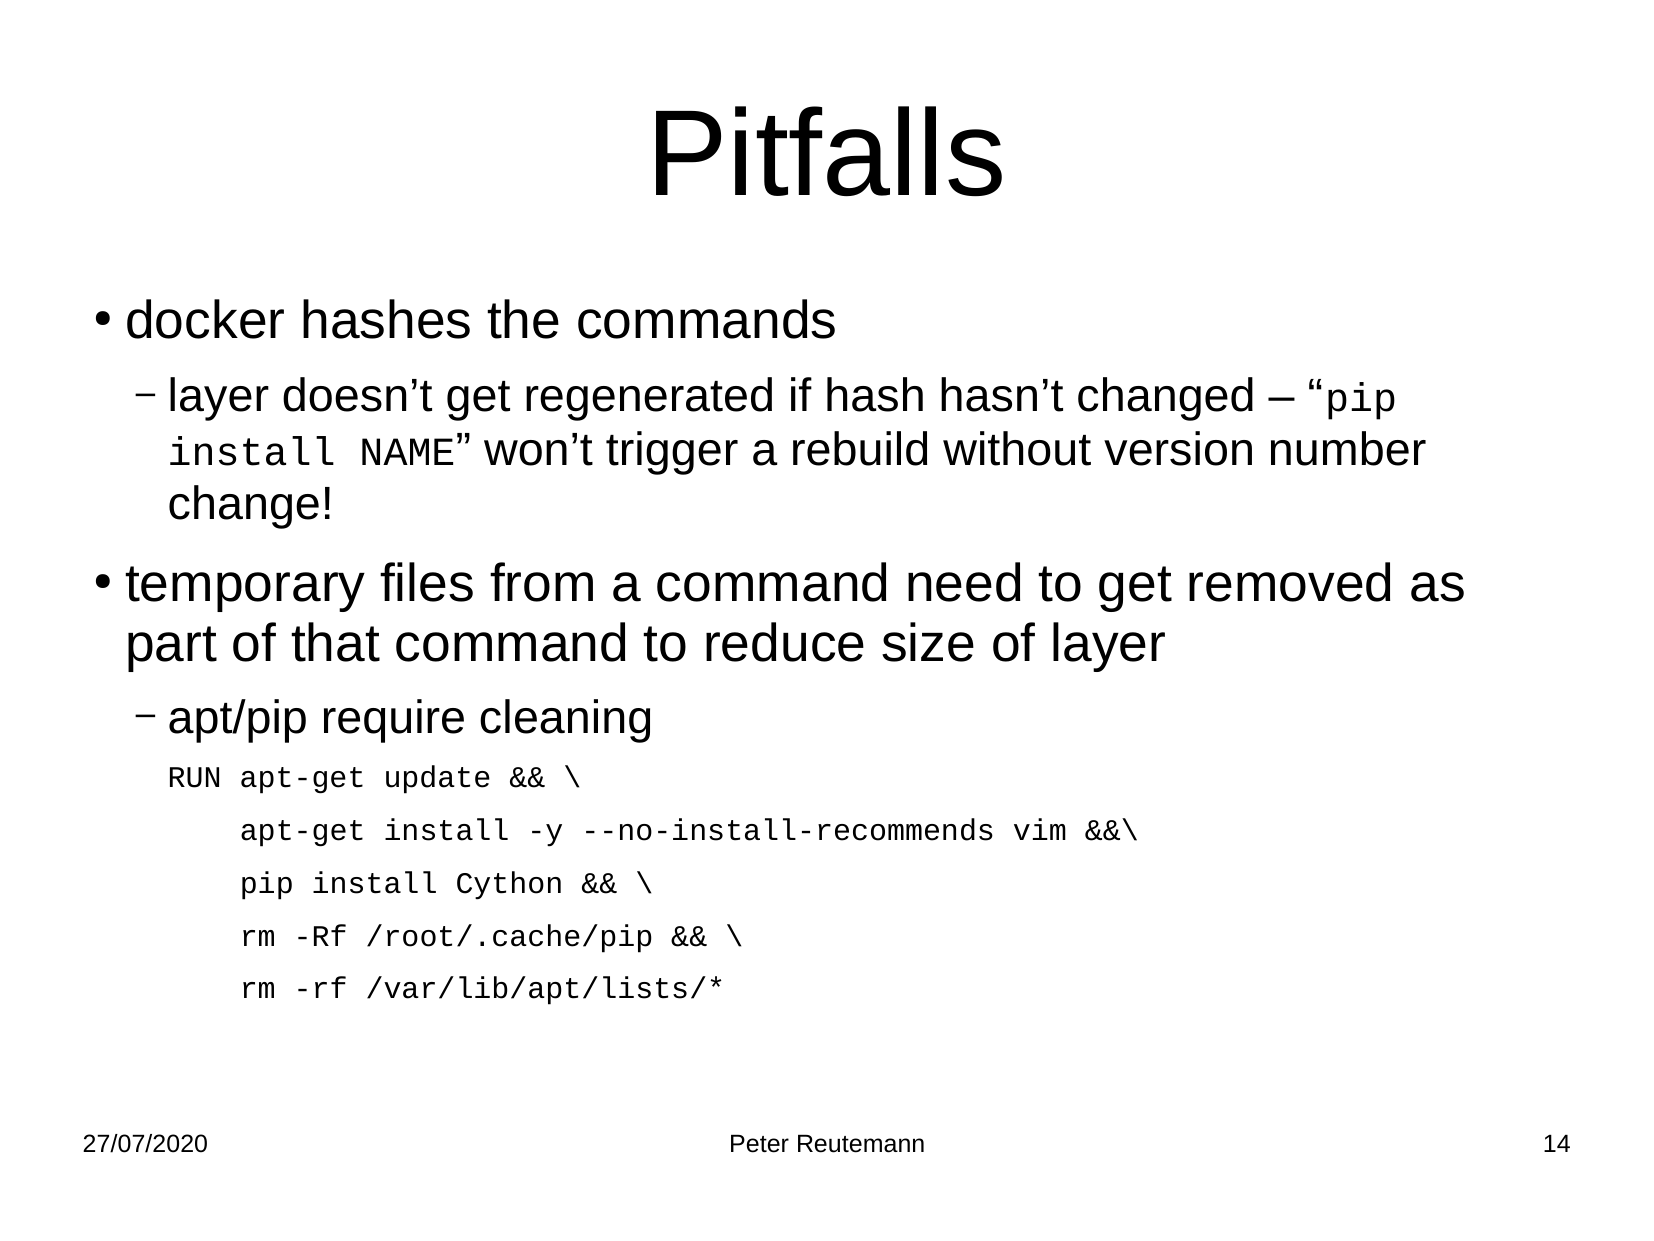

# Pitfalls
docker hashes the commands
layer doesn’t get regenerated if hash hasn’t changed – “pip install NAME” won’t trigger a rebuild without version number change!
temporary files from a command need to get removed as part of that command to reduce size of layer
apt/pip require cleaning
RUN apt-get update && \
 apt-get install -y --no-install-recommends vim &&\
 pip install Cython && \
 rm -Rf /root/.cache/pip && \
 rm -rf /var/lib/apt/lists/*
27/07/2020
Peter Reutemann
14